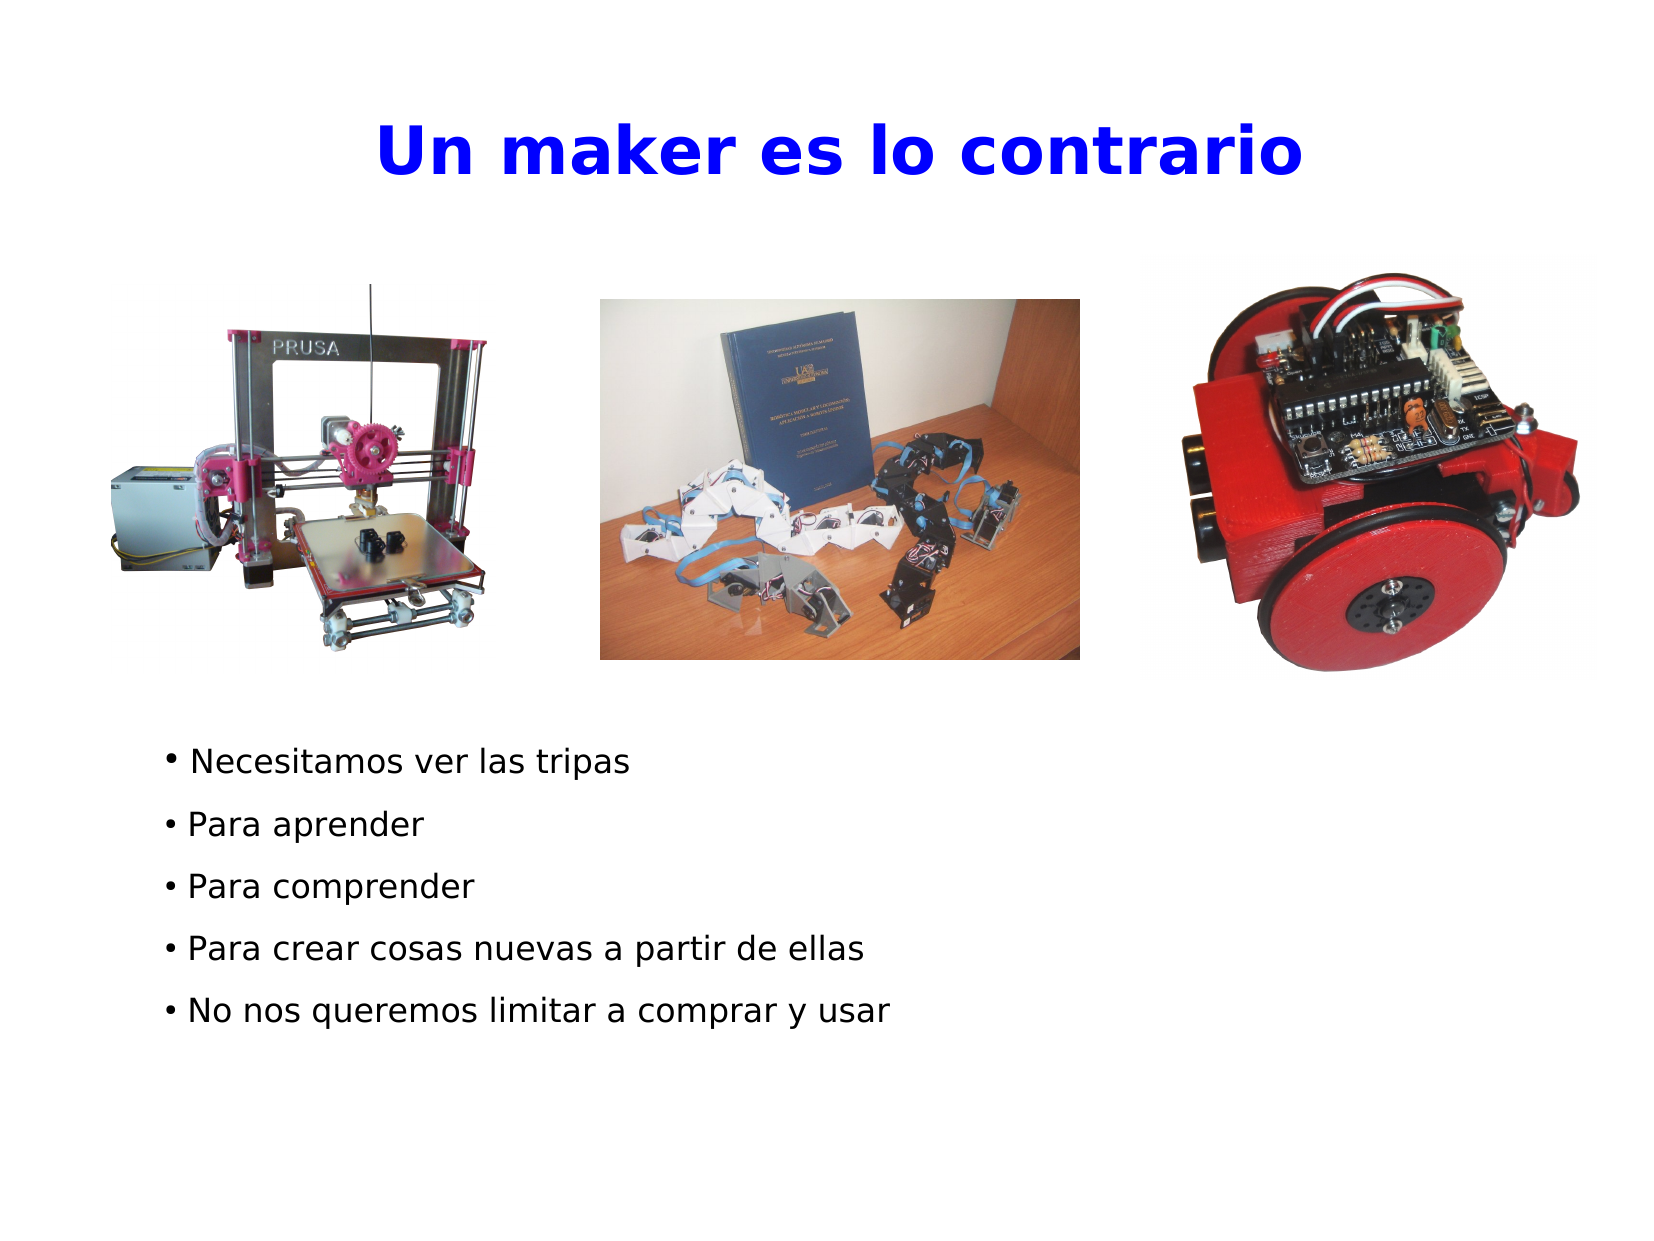

Un maker es lo contrario
 Necesitamos ver las tripas
 Para aprender
 Para comprender
 Para crear cosas nuevas a partir de ellas
 No nos queremos limitar a comprar y usar